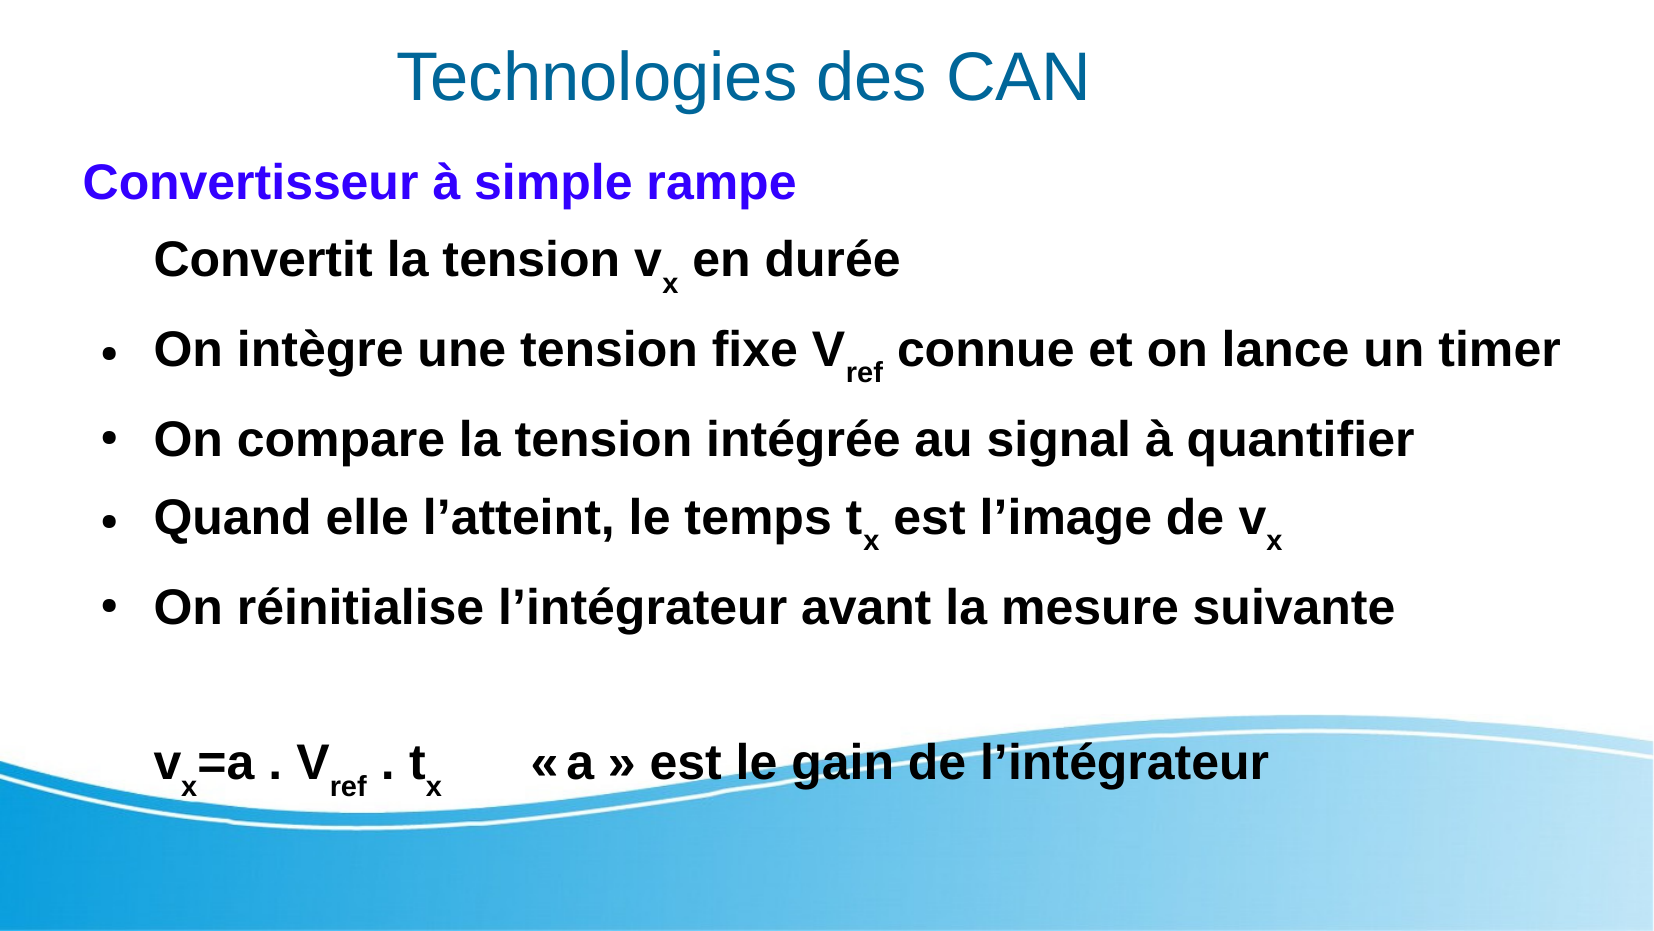

# Technologies des CAN
Convertisseur à simple rampe
Convertit la tension vx en durée
On intègre une tension fixe Vref connue et on lance un timer
On compare la tension intégrée au signal à quantifier
Quand elle l’atteint, le temps tx est l’image de vx
On réinitialise l’intégrateur avant la mesure suivante
vx=a . Vref . tx		 « a » est le gain de l’intégrateur